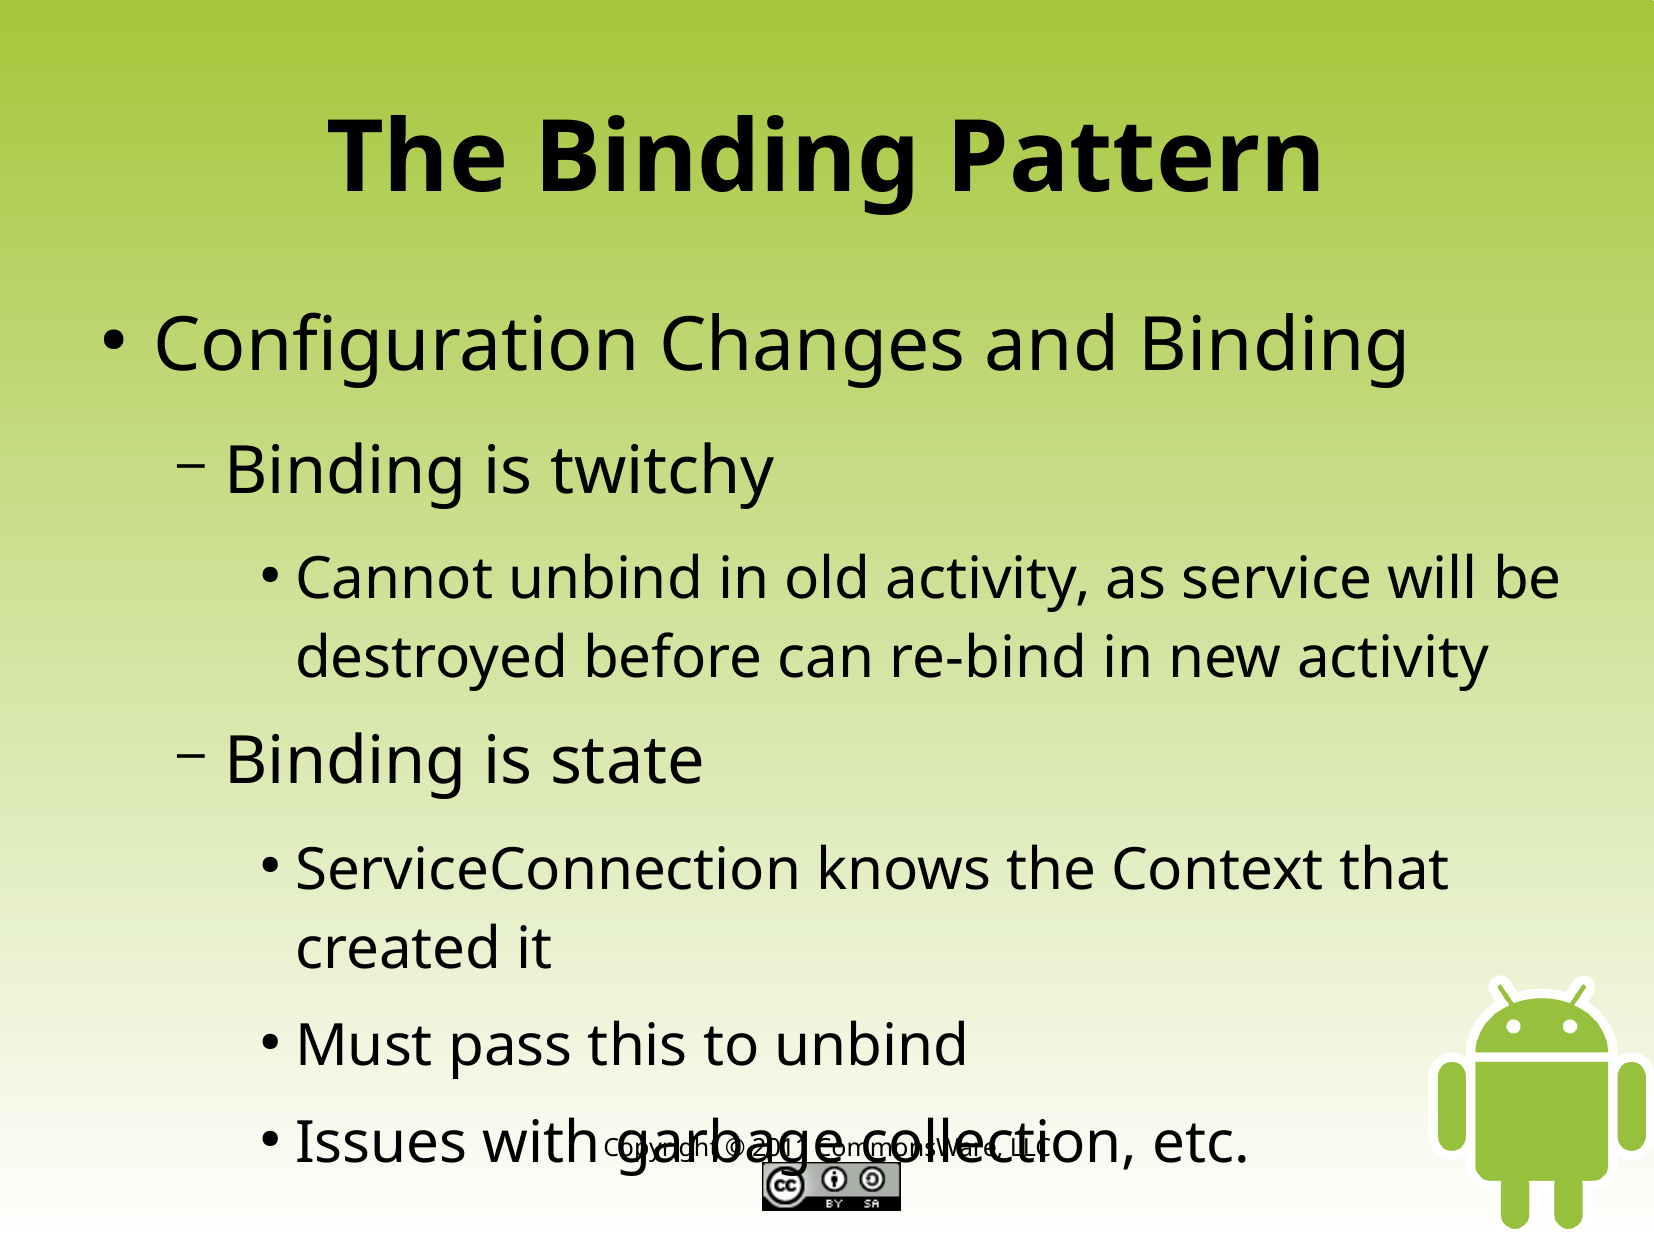

# The Binding Pattern
Configuration Changes and Binding
Binding is twitchy
Cannot unbind in old activity, as service will be destroyed before can re-bind in new activity
Binding is state
ServiceConnection knows the Context that created it
Must pass this to unbind
Issues with garbage collection, etc.